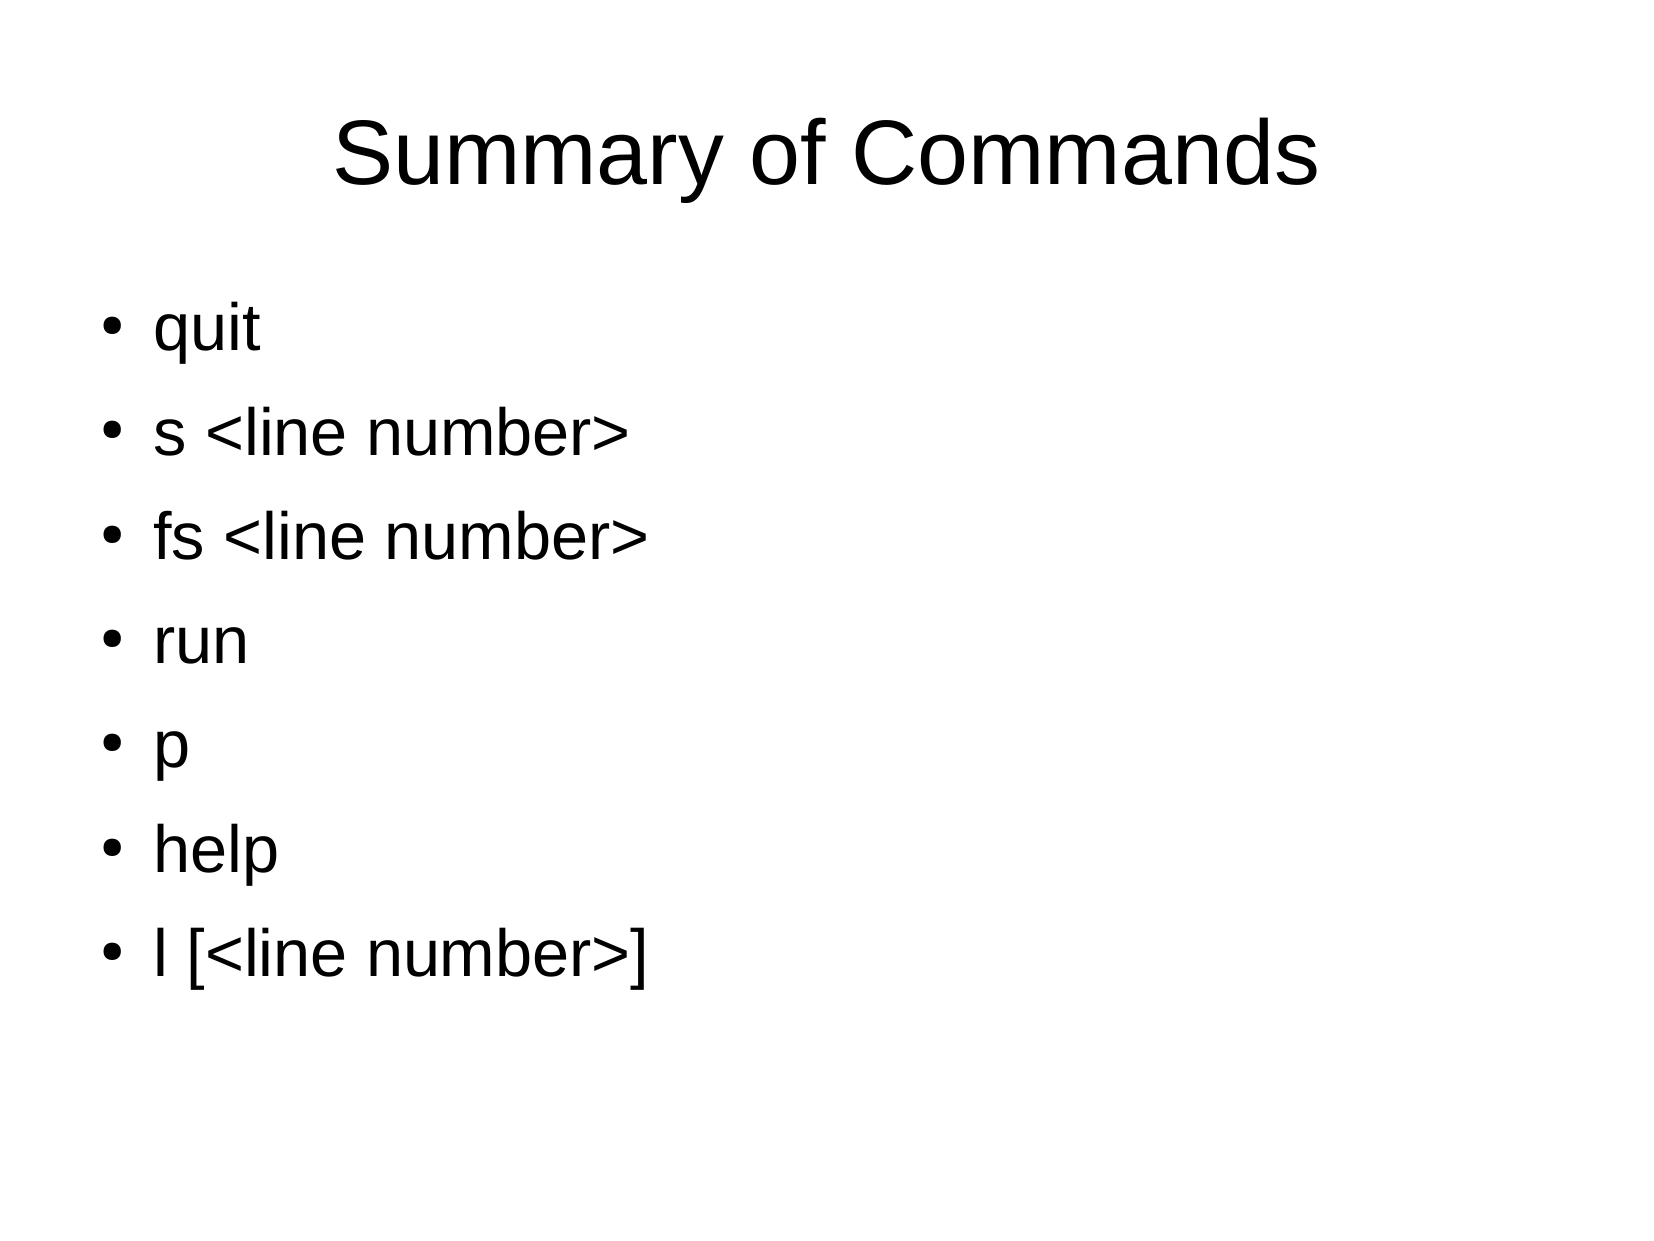

# Summary of Commands
quit
s <line number>
fs <line number>
run
p
help
l [<line number>]